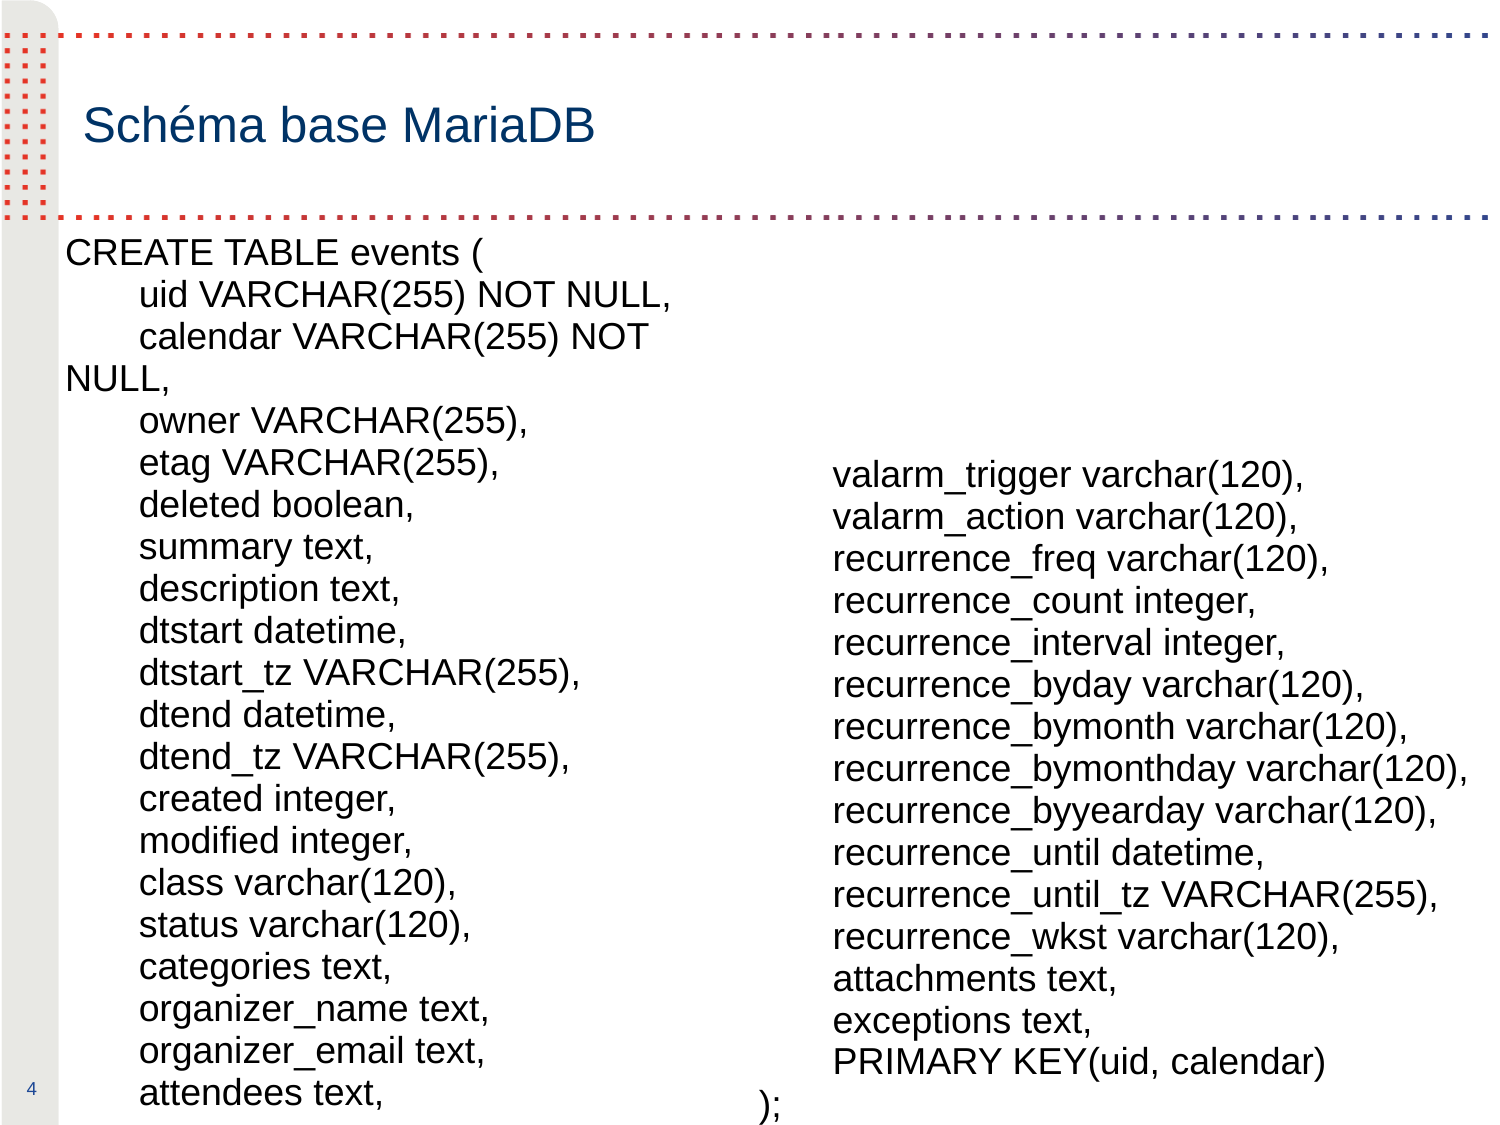

# Schéma base MariaDB
CREATE TABLE events (
	uid VARCHAR(255) NOT NULL,
	calendar VARCHAR(255) NOT NULL,
	owner VARCHAR(255),
	etag VARCHAR(255),
	deleted boolean,
	summary text,
	description text,
	dtstart datetime,
	dtstart_tz VARCHAR(255),
	dtend datetime,
	dtend_tz VARCHAR(255),
	created integer,
	modified integer,
	class varchar(120),
	status varchar(120),
	categories text,
	organizer_name text,
	organizer_email text,
	attendees text,
	valarm_trigger varchar(120),
	valarm_action varchar(120),
	recurrence_freq varchar(120),
	recurrence_count integer,
	recurrence_interval integer,
	recurrence_byday varchar(120),
	recurrence_bymonth varchar(120),
	recurrence_bymonthday varchar(120),
	recurrence_byyearday varchar(120),
	recurrence_until datetime,
	recurrence_until_tz VARCHAR(255),
	recurrence_wkst varchar(120),
	attachments text,
	exceptions text,
	PRIMARY KEY(uid, calendar)
);